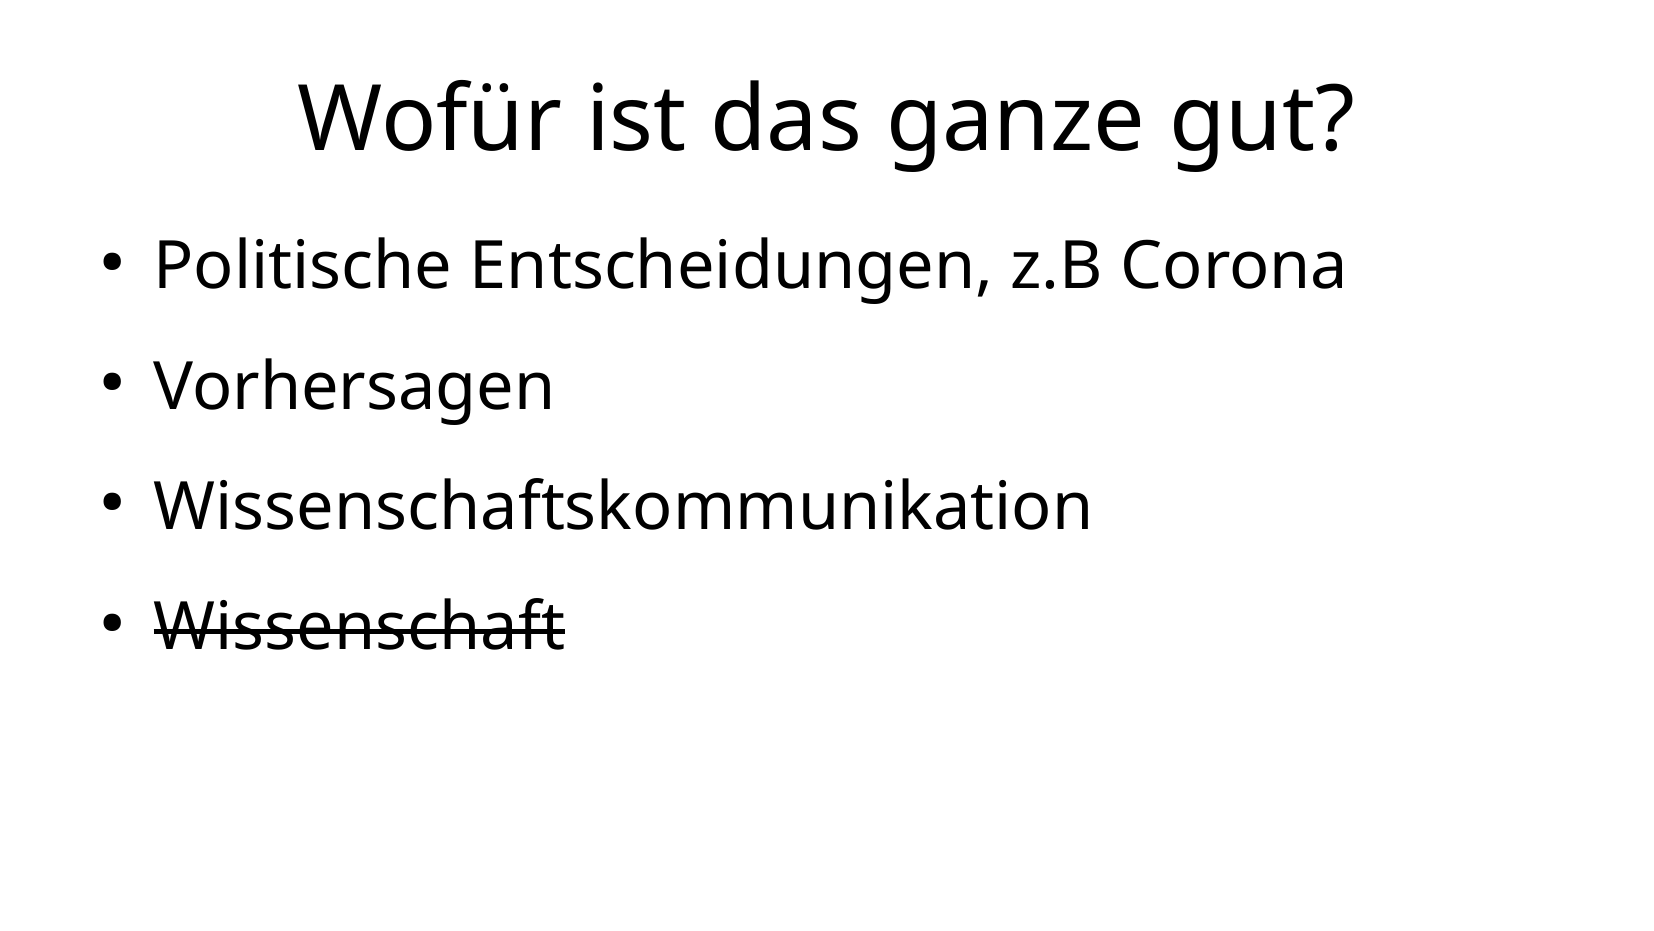

# Wofür ist das ganze gut?
Politische Entscheidungen, z.B Corona
Vorhersagen
Wissenschaftskommunikation
Wissenschaft